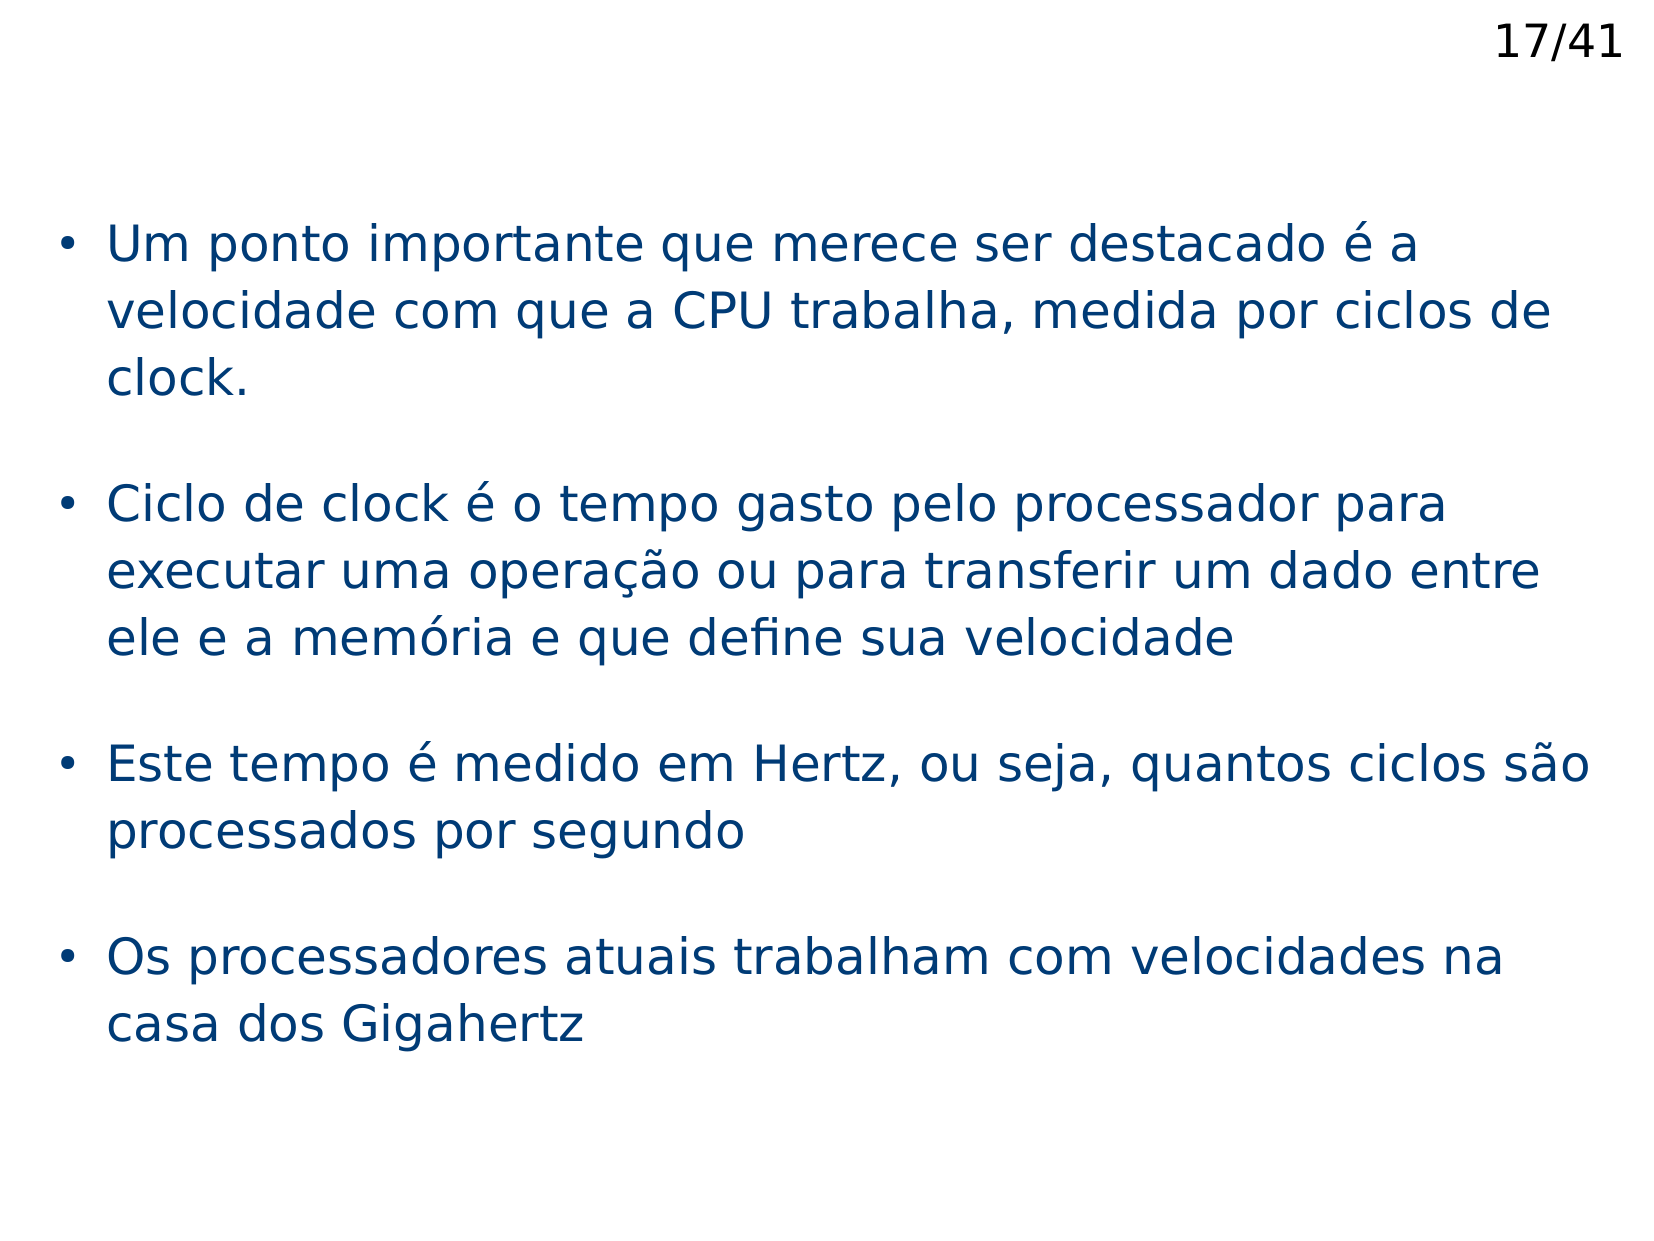

17
#
Um ponto importante que merece ser destacado é a velocidade com que a CPU trabalha, medida por ciclos de clock.
Ciclo de clock é o tempo gasto pelo processador para executar uma operação ou para transferir um dado entre ele e a memória e que define sua velocidade
Este tempo é medido em Hertz, ou seja, quantos ciclos são processados por segundo
Os processadores atuais trabalham com velocidades na casa dos Gigahertz